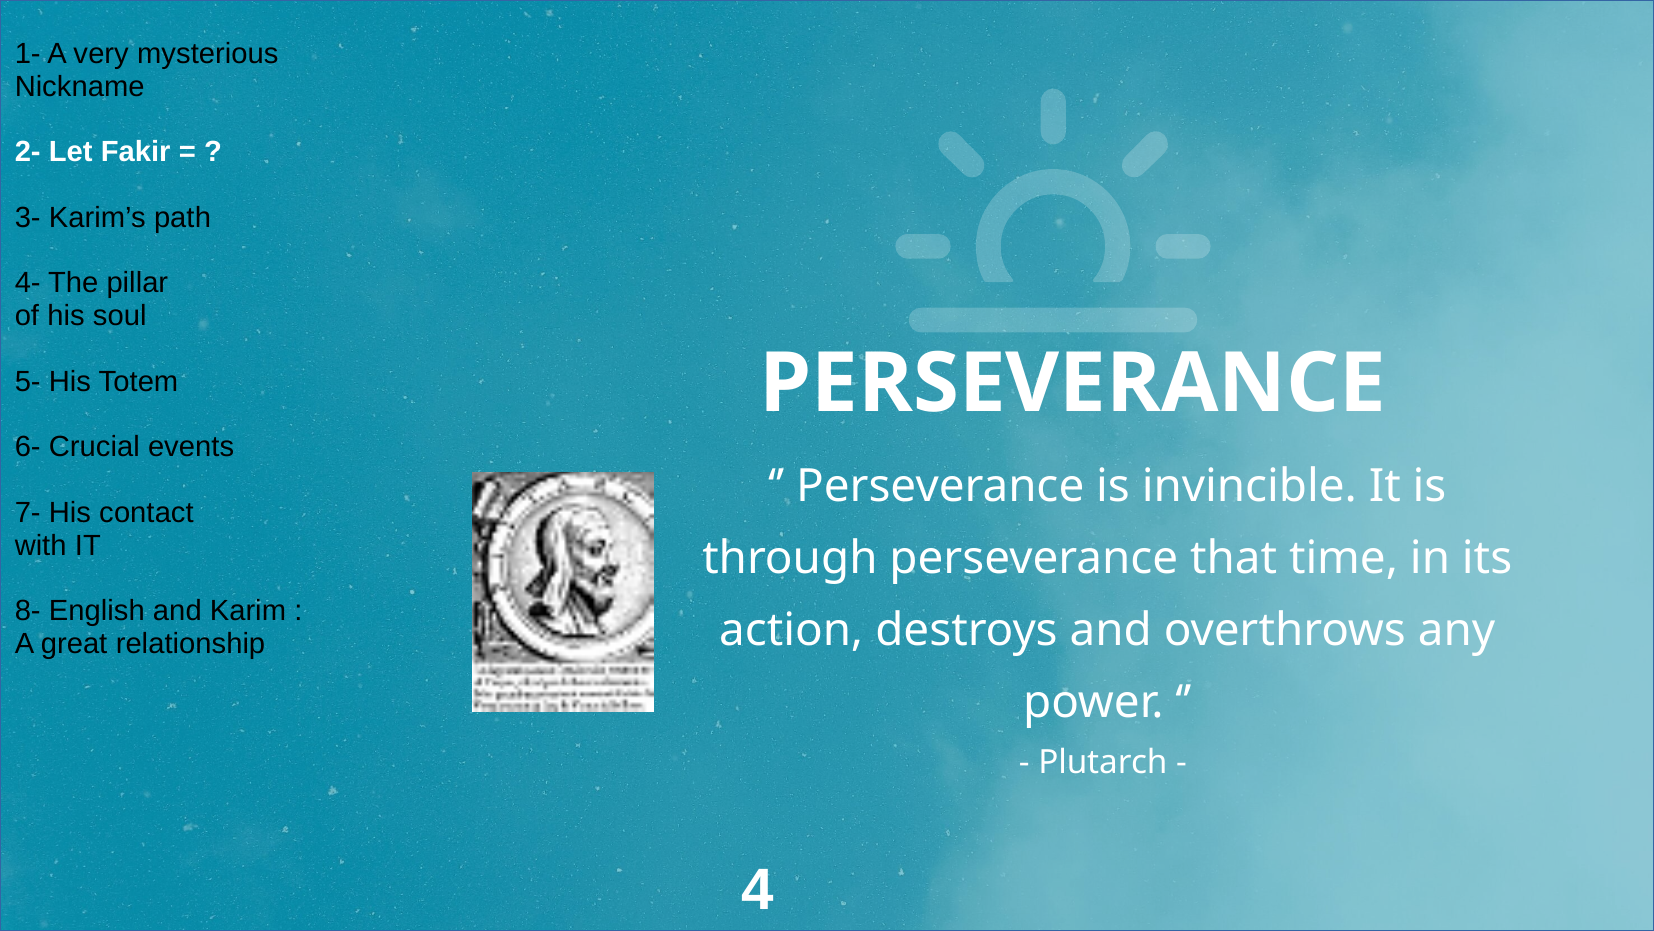

1- A very mysterious
Nickname
2- Let Fakir = ?
3- Karim’s path
4- The pillar
of his soul
5- His Totem
6- Crucial events
7- His contact
with IT
8- English and Karim :
A great relationship
# PERSEVERANCE
‘’ Perseverance is invincible. It is through perseverance that time, in its action, destroys and overthrows any power. ‘’
- Plutarch -